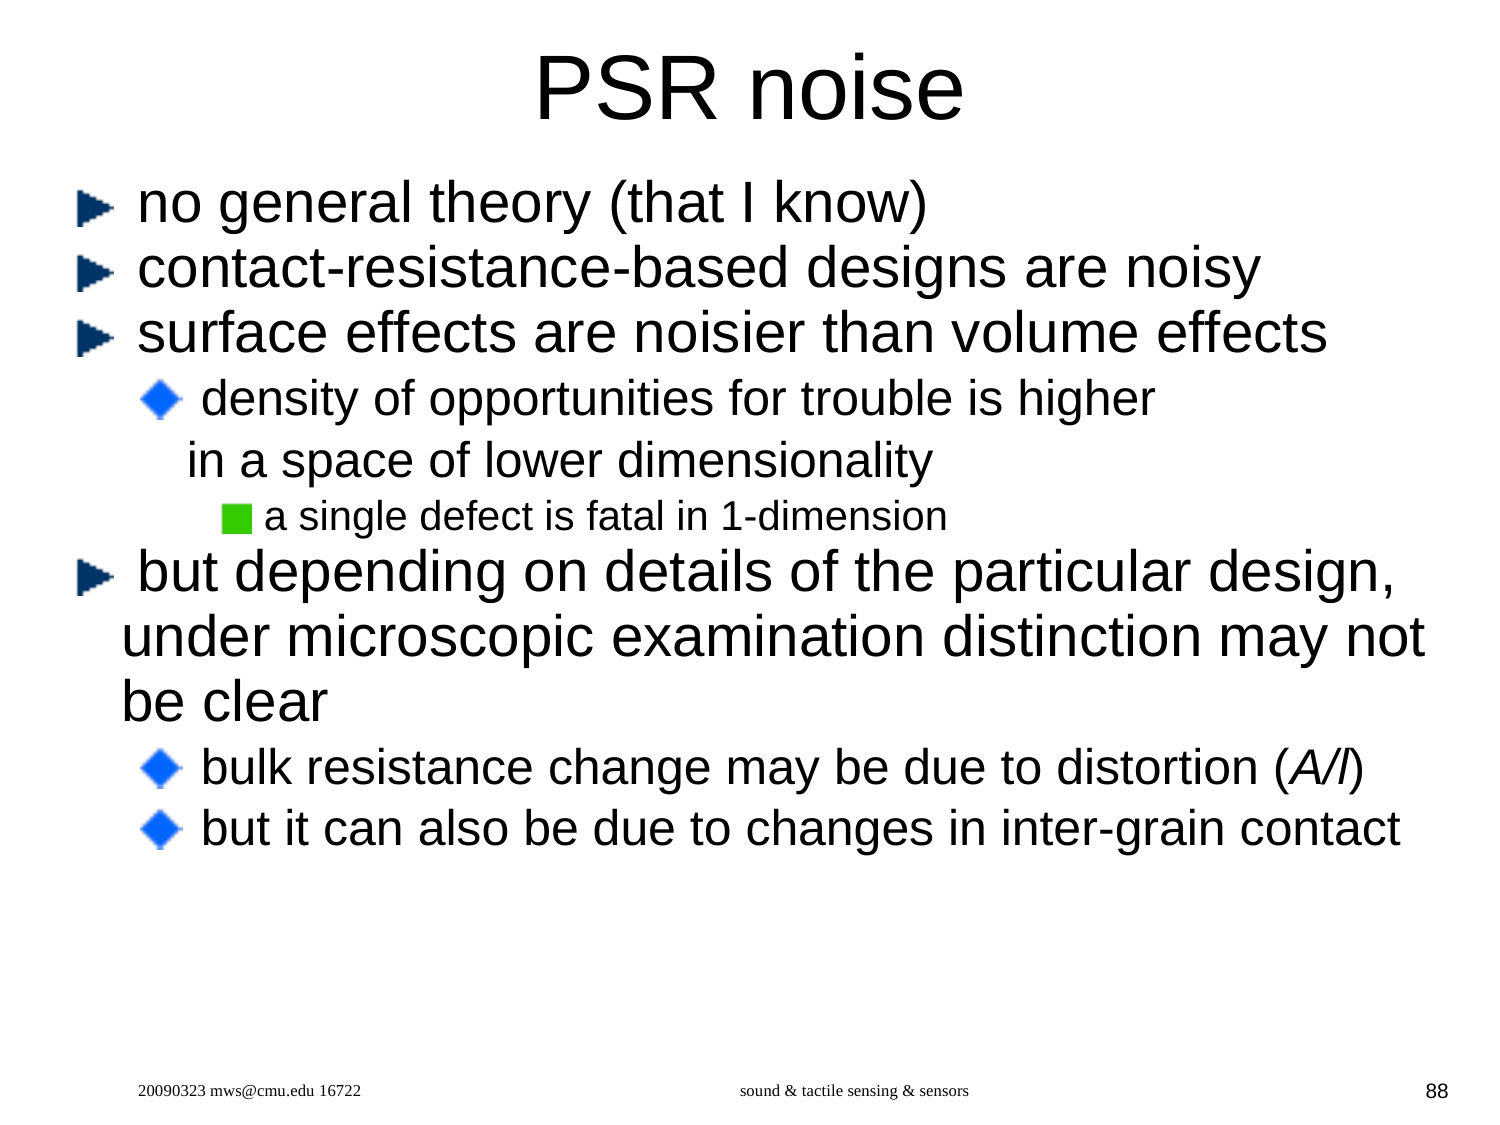

# PSR noise
 no general theory (that I know)
 contact-resistance-based designs are noisy
 surface effects are noisier than volume effects
 density of opportunities for trouble is higher
in a space of lower dimensionality
 a single defect is fatal in 1-dimension
 but depending on details of the particular design, under microscopic examination distinction may not be clear
 bulk resistance change may be due to distortion (A/l)
 but it can also be due to changes in inter-grain contact
88
20090323 mws@cmu.edu 16722
sound & tactile sensing & sensors